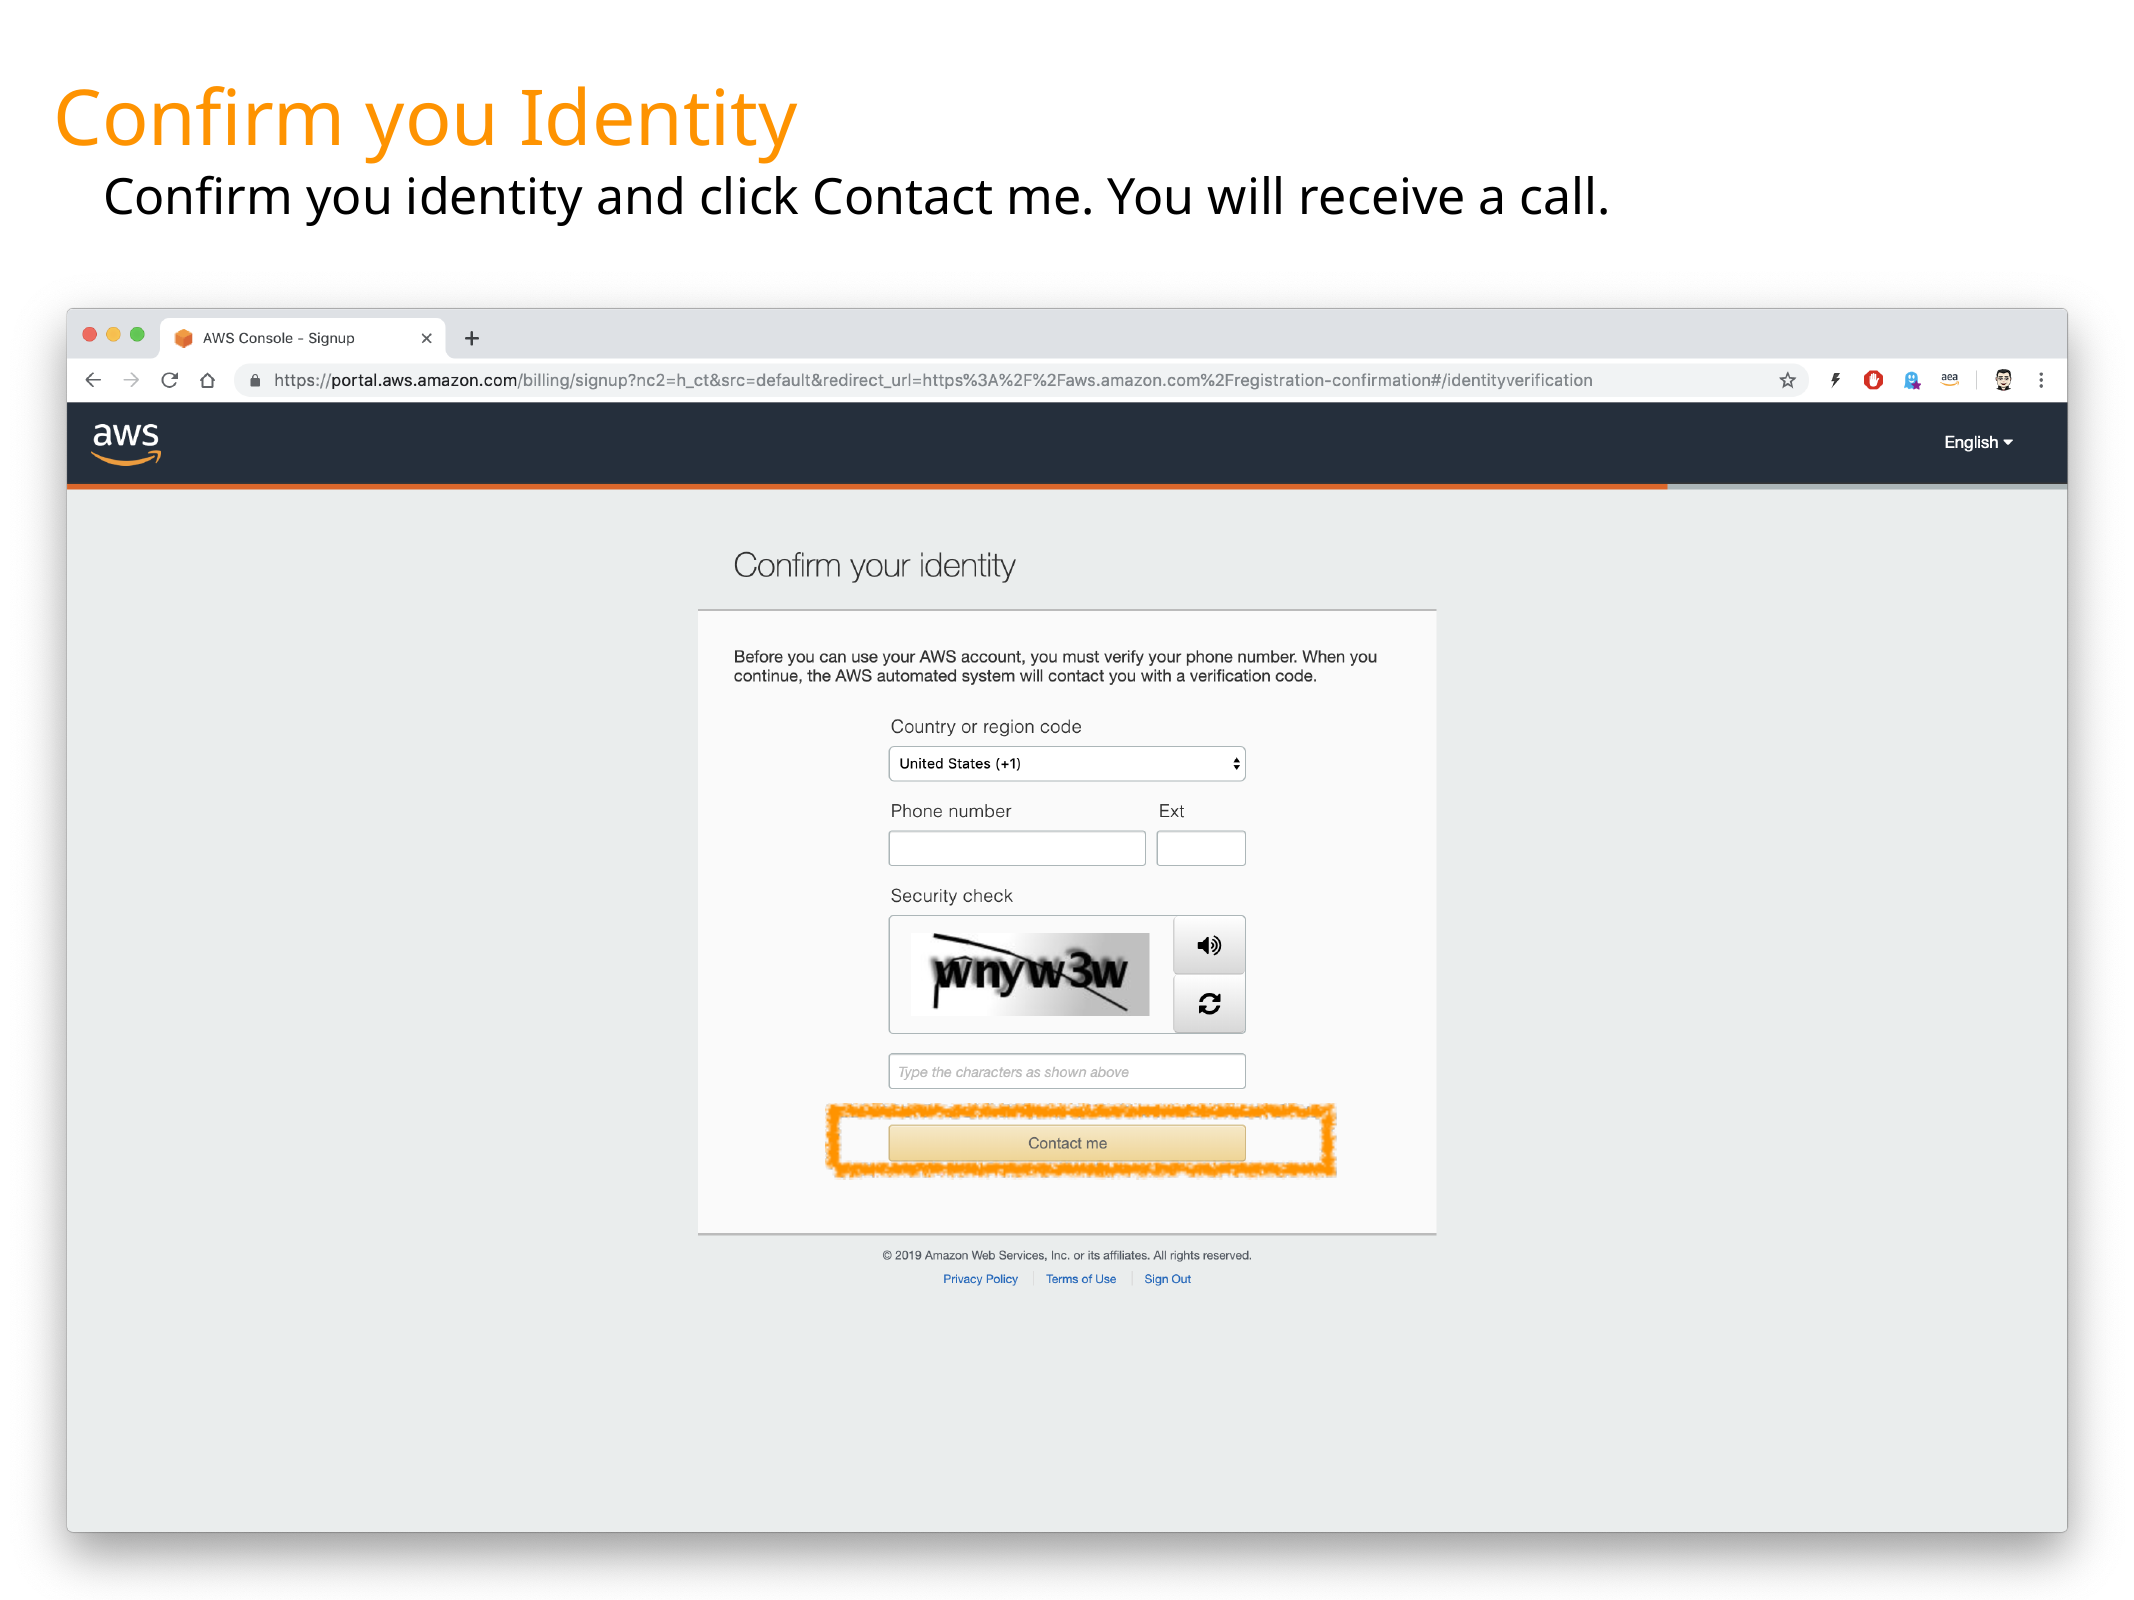

Confirm you Identity
Confirm you identity and click Contact me. You will receive a call.